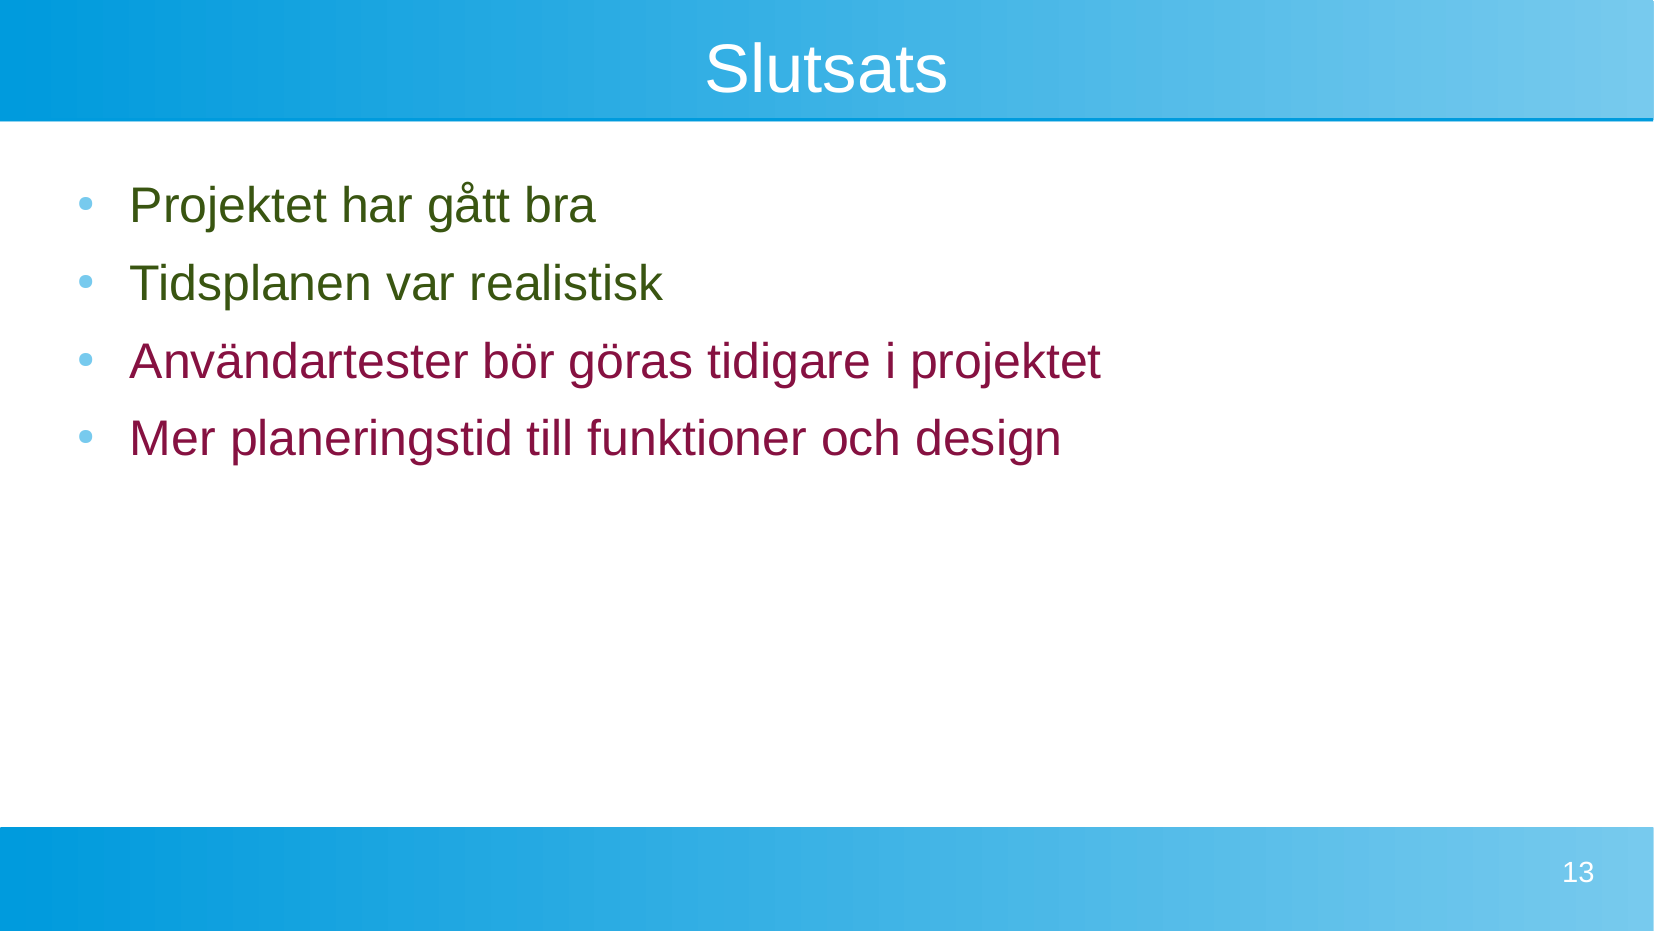

# Slutsats
Projektet har gått bra
Tidsplanen var realistisk
Användartester bör göras tidigare i projektet
Mer planeringstid till funktioner och design
13